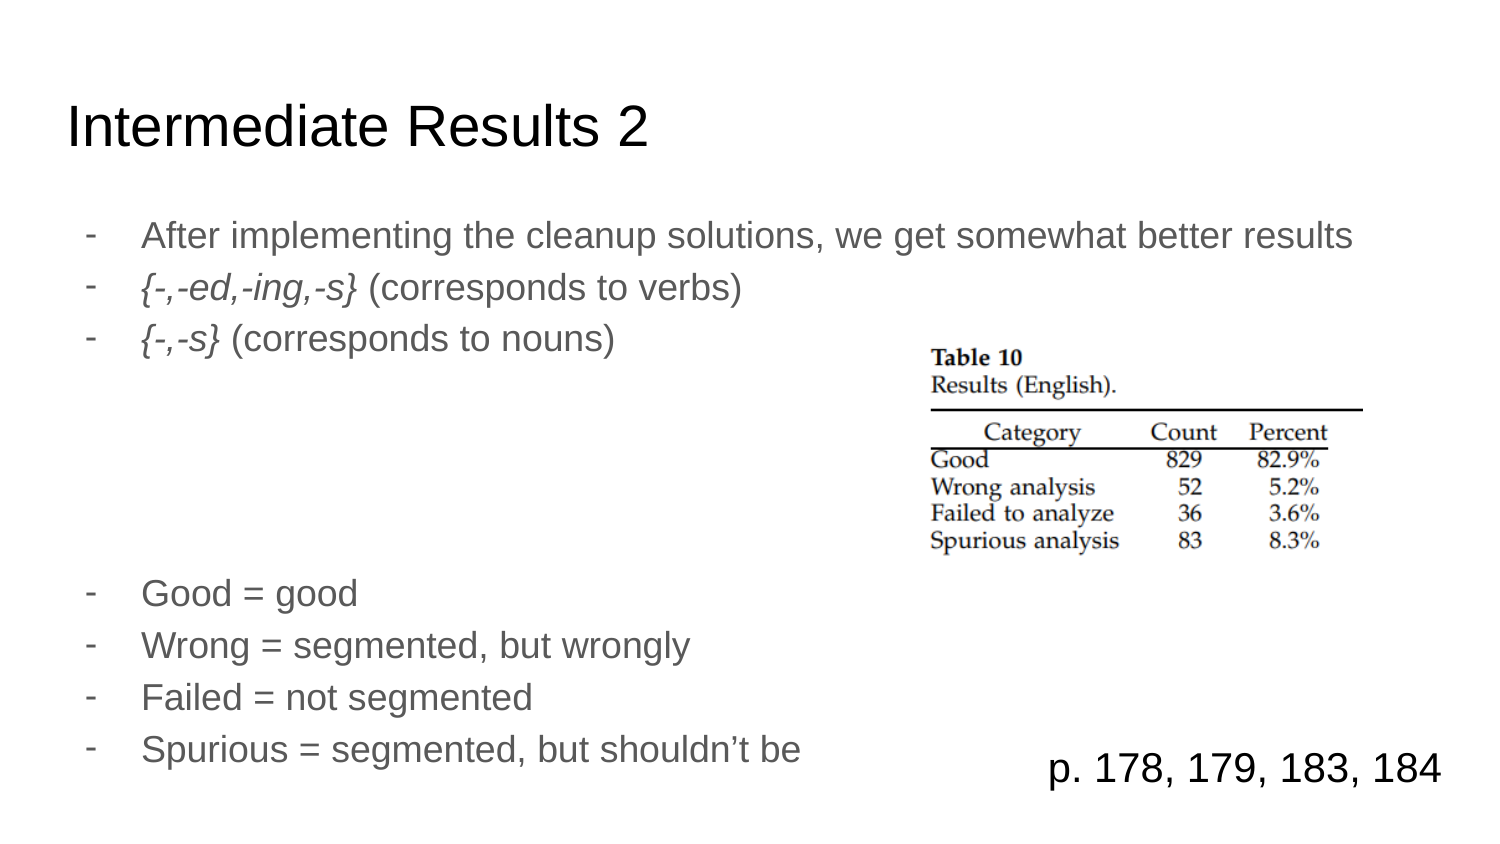

# Intermediate Results 2
After implementing the cleanup solutions, we get somewhat better results
{-,-ed,-ing,-s} (corresponds to verbs)
{-,-s} (corresponds to nouns)
Good = good
Wrong = segmented, but wrongly
Failed = not segmented
Spurious = segmented, but shouldn’t be
p. 178, 179, 183, 184